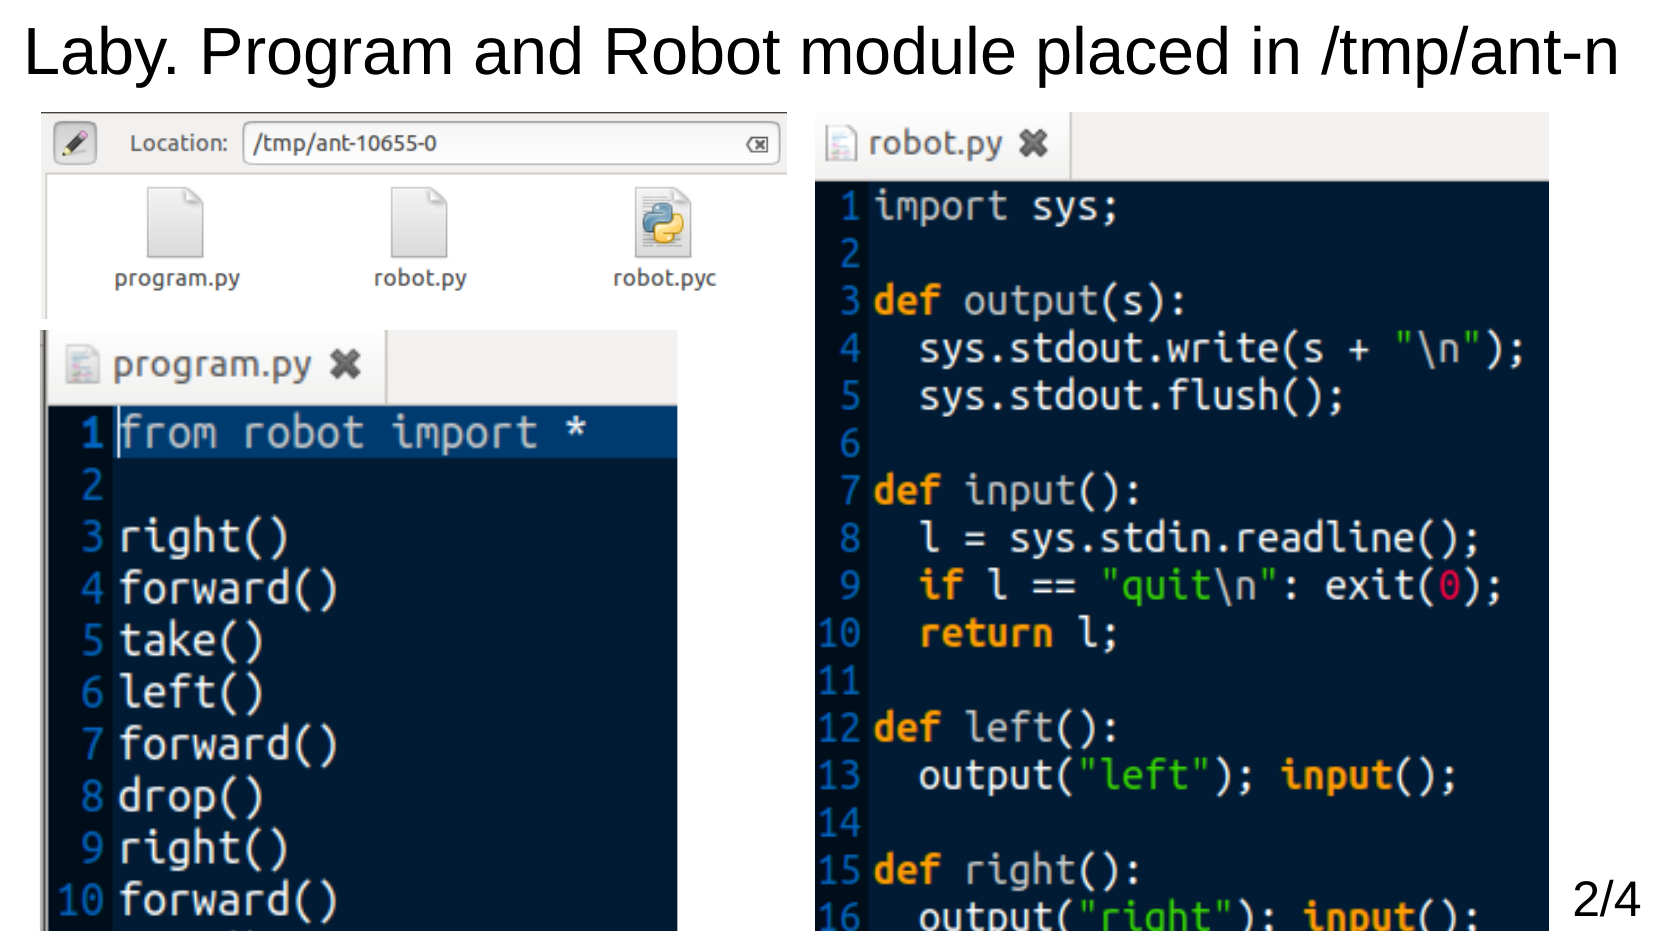

# Laby. Program and Robot module placed in /tmp/ant-n
2/4